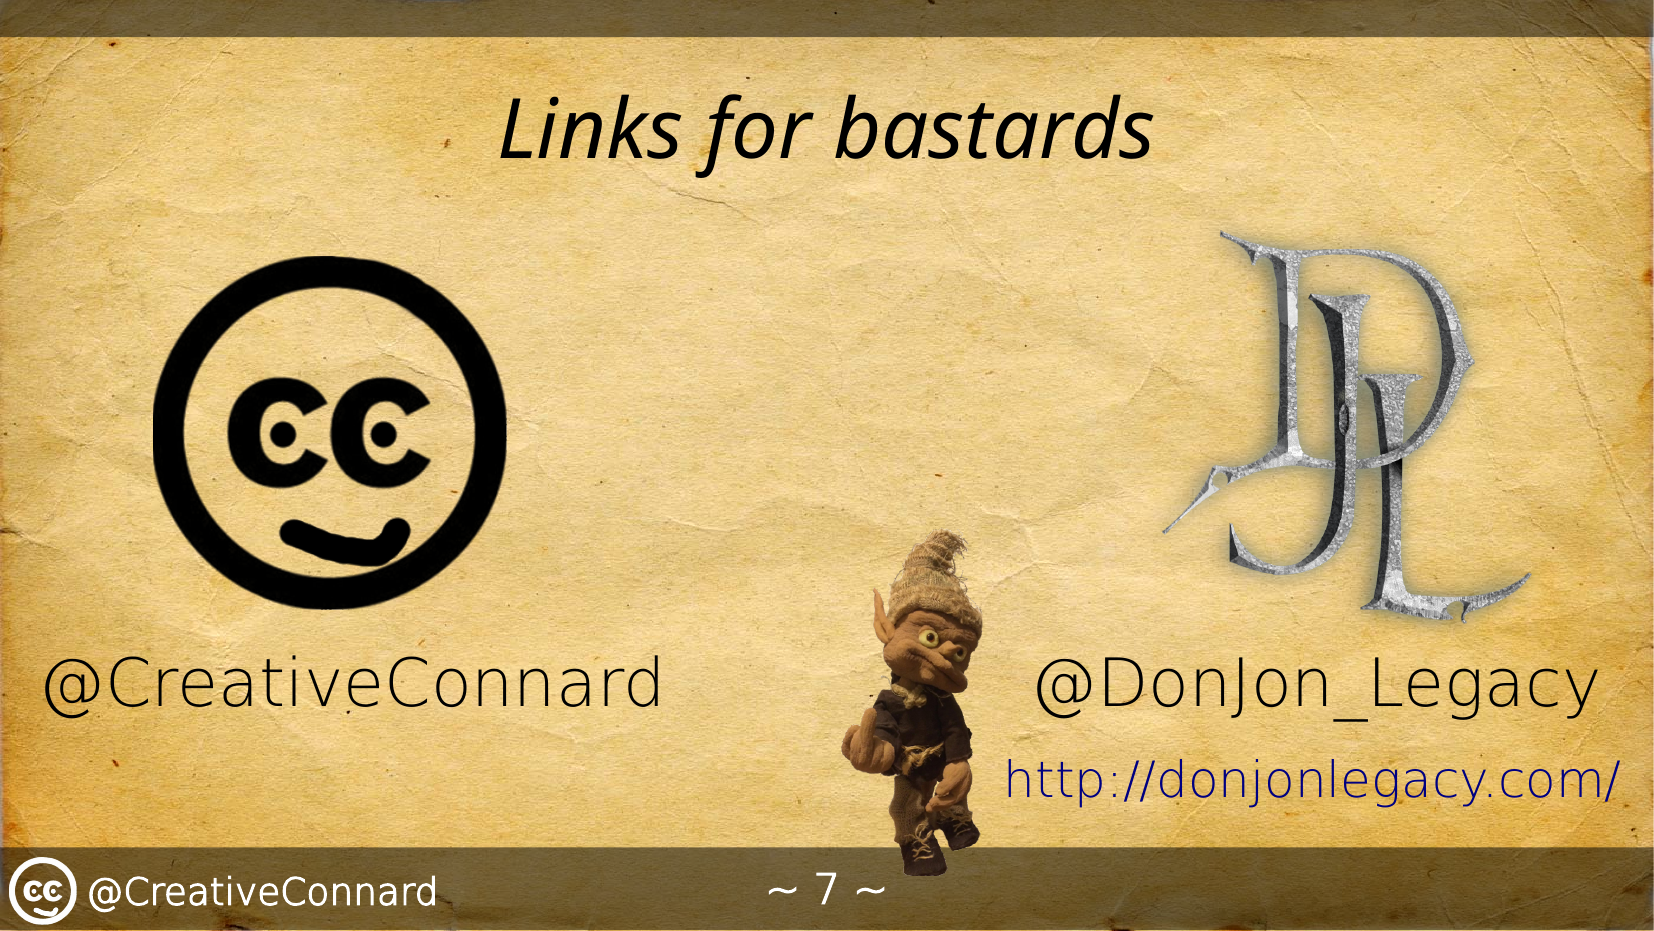

# Links for bastards
@CreativeConnard
@DonJon_Legacy
http://donjonlegacy.com/
7